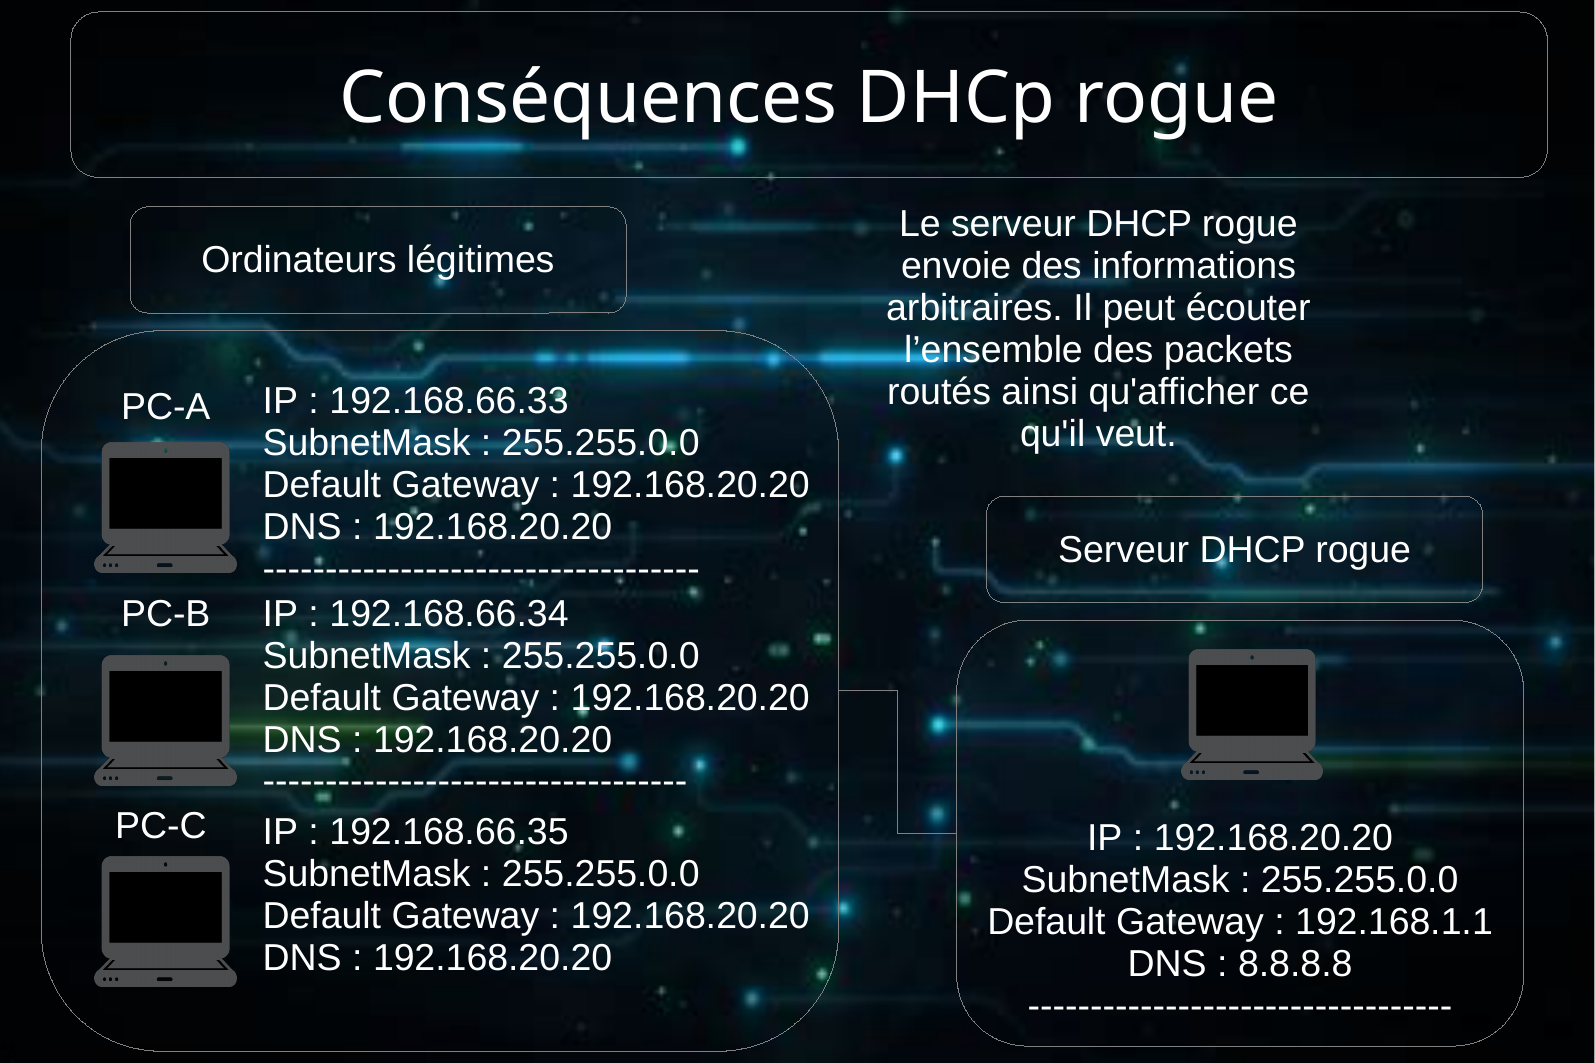

Conséquences DHCp rogue
Le serveur DHCP rogue envoie des informations arbitraires. Il peut écouter l’ensemble des packets routés ainsi qu'afficher ce qu'il veut.
Ordinateurs légitimes
IP : 192.168.66.33
SubnetMask : 255.255.0.0
Default Gateway : 192.168.20.20
DNS : 192.168.20.20
-----------------------------------
PC-A
Serveur DHCP rogue
PC-B
IP : 192.168.66.34
SubnetMask : 255.255.0.0
Default Gateway : 192.168.20.20
DNS : 192.168.20.20
----------------------------------
PC-C
IP : 192.168.66.35
SubnetMask : 255.255.0.0
Default Gateway : 192.168.20.20
DNS : 192.168.20.20
IP : 192.168.20.20
SubnetMask : 255.255.0.0
Default Gateway : 192.168.1.1
DNS : 8.8.8.8
----------------------------------